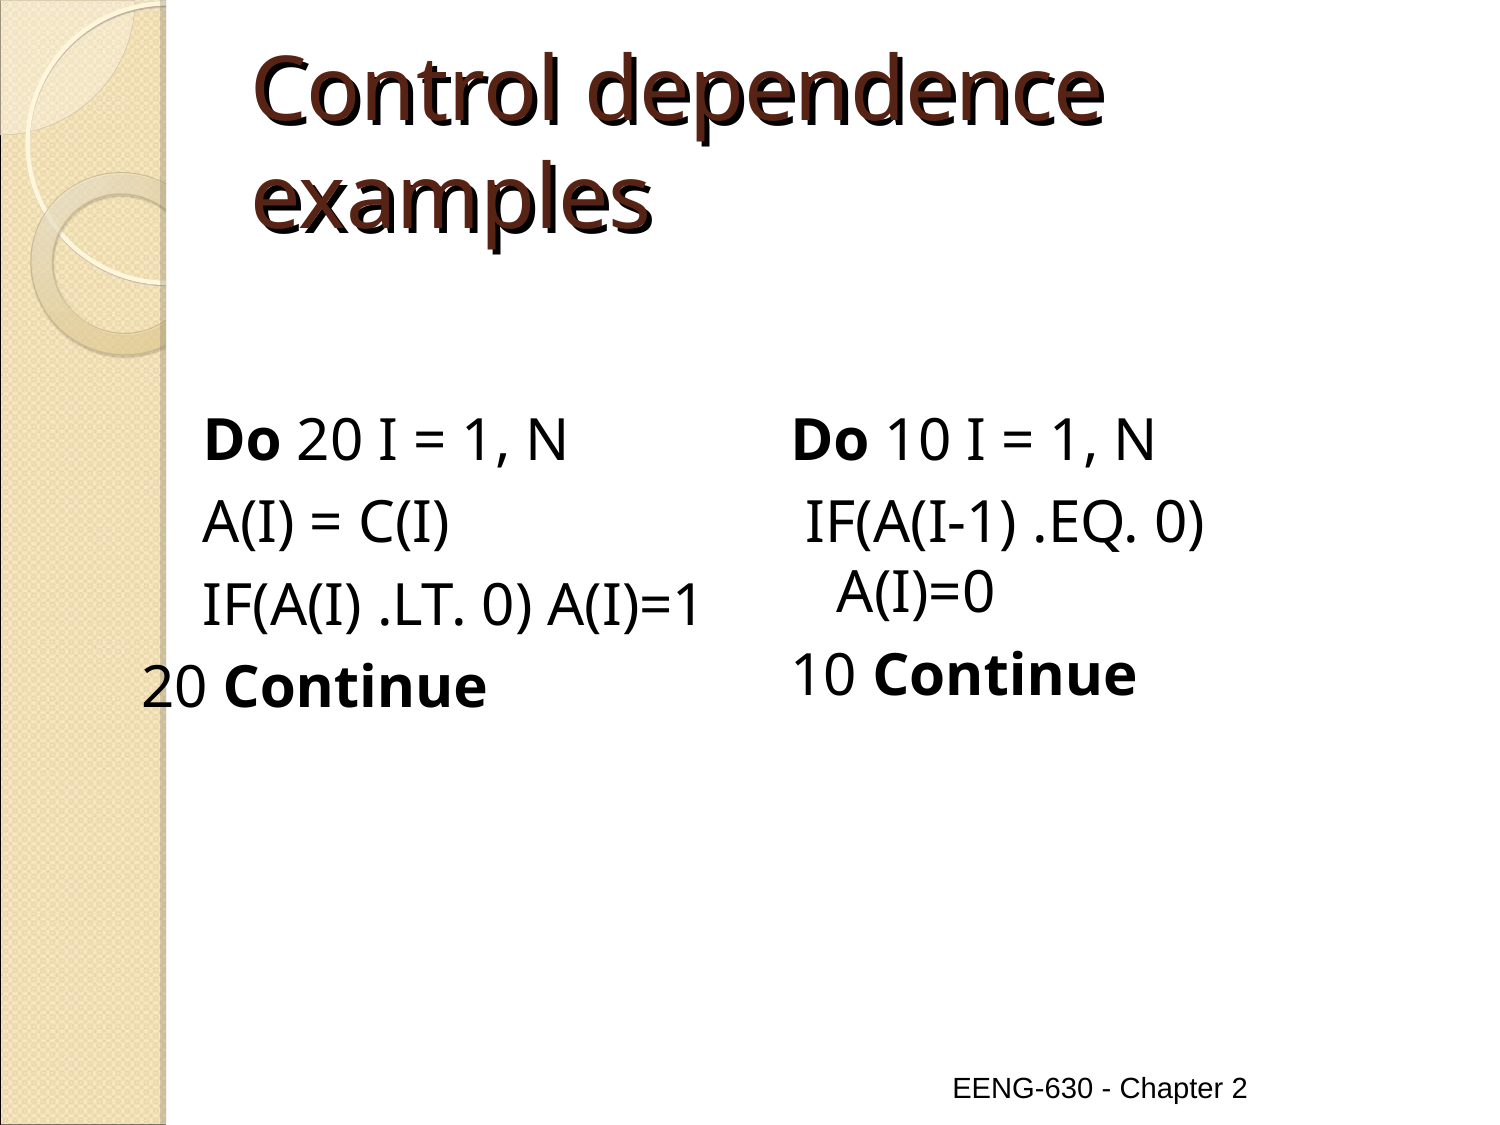

# Control dependence examples
	 Do 20 I = 1, N
	 A(I) = C(I)
	 IF(A(I) .LT. 0) A(I)=1
20 Continue
Do 10 I = 1, N
 IF(A(I-1) .EQ. 0) A(I)=0
10 Continue
EENG-630 - Chapter 2